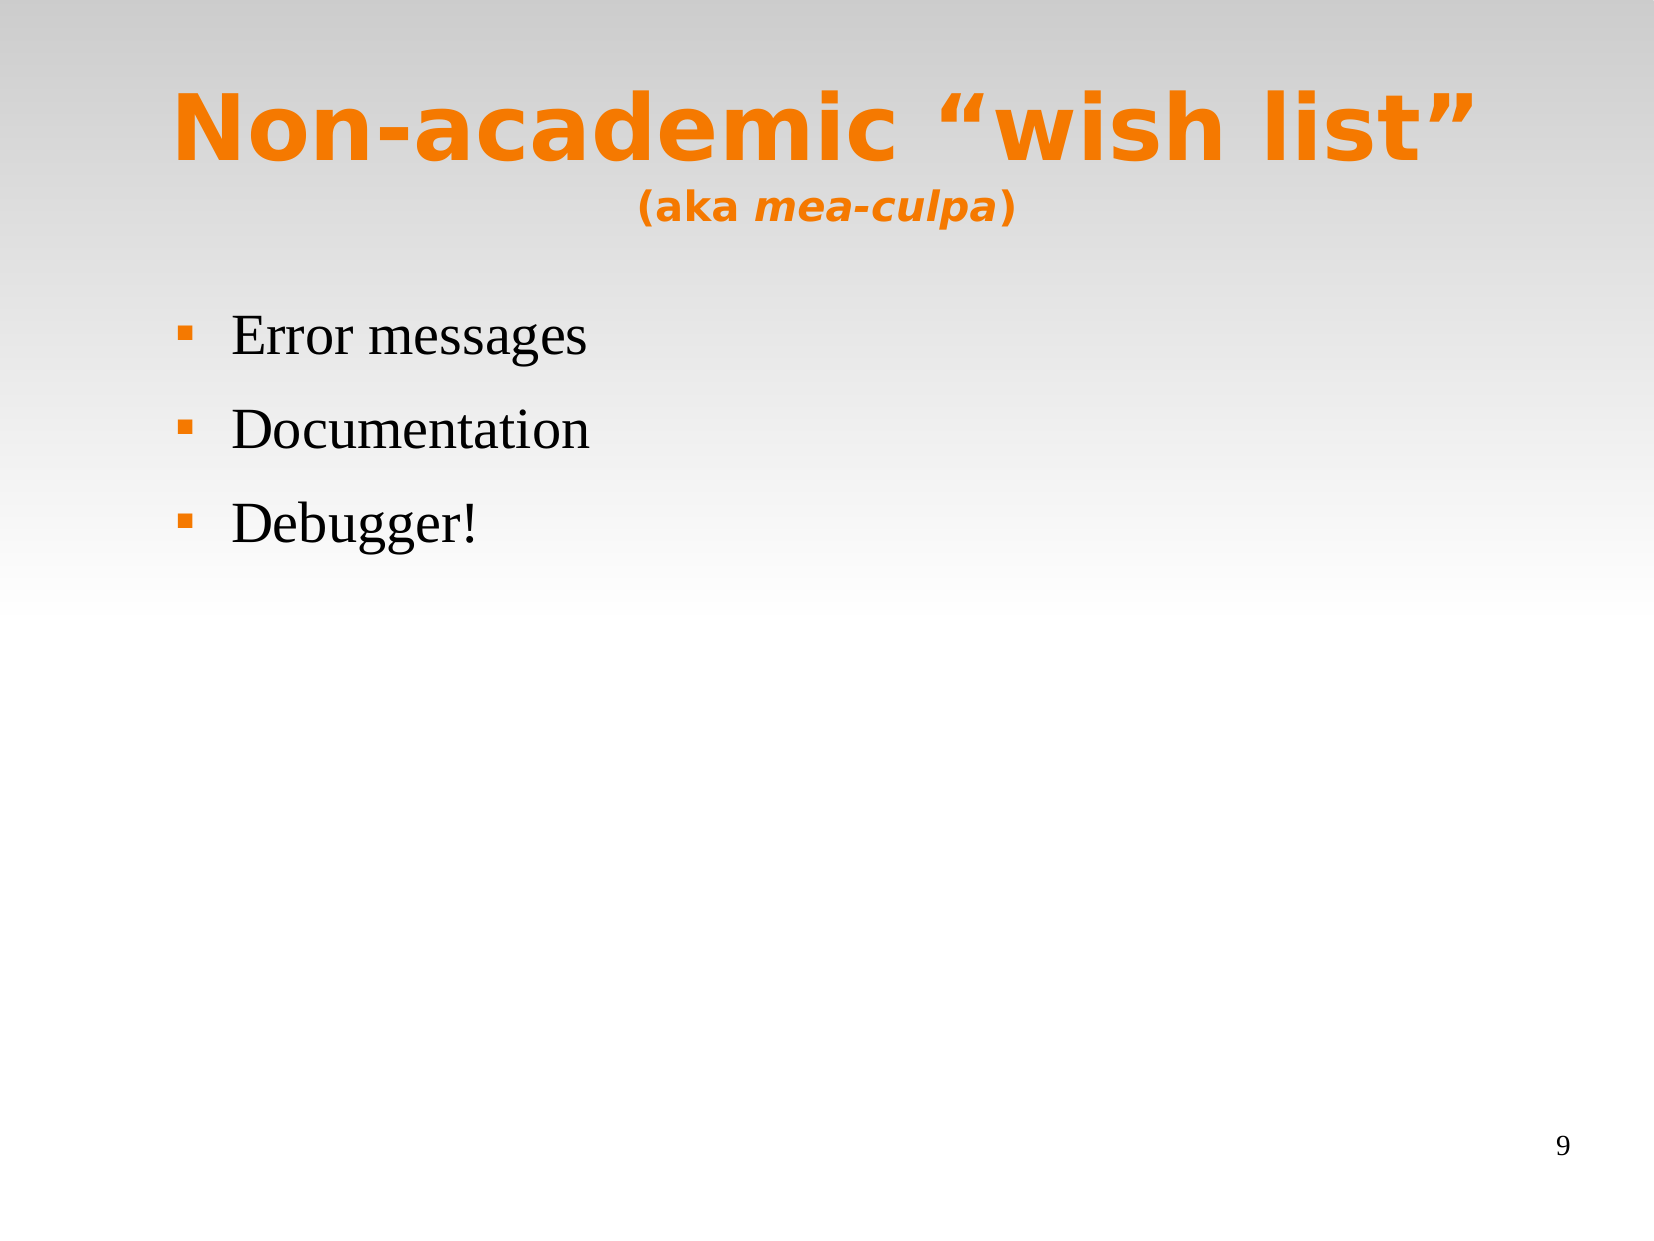

# Non-academic “wish list” (aka mea-culpa)
Error messages
Documentation
Debugger!
9